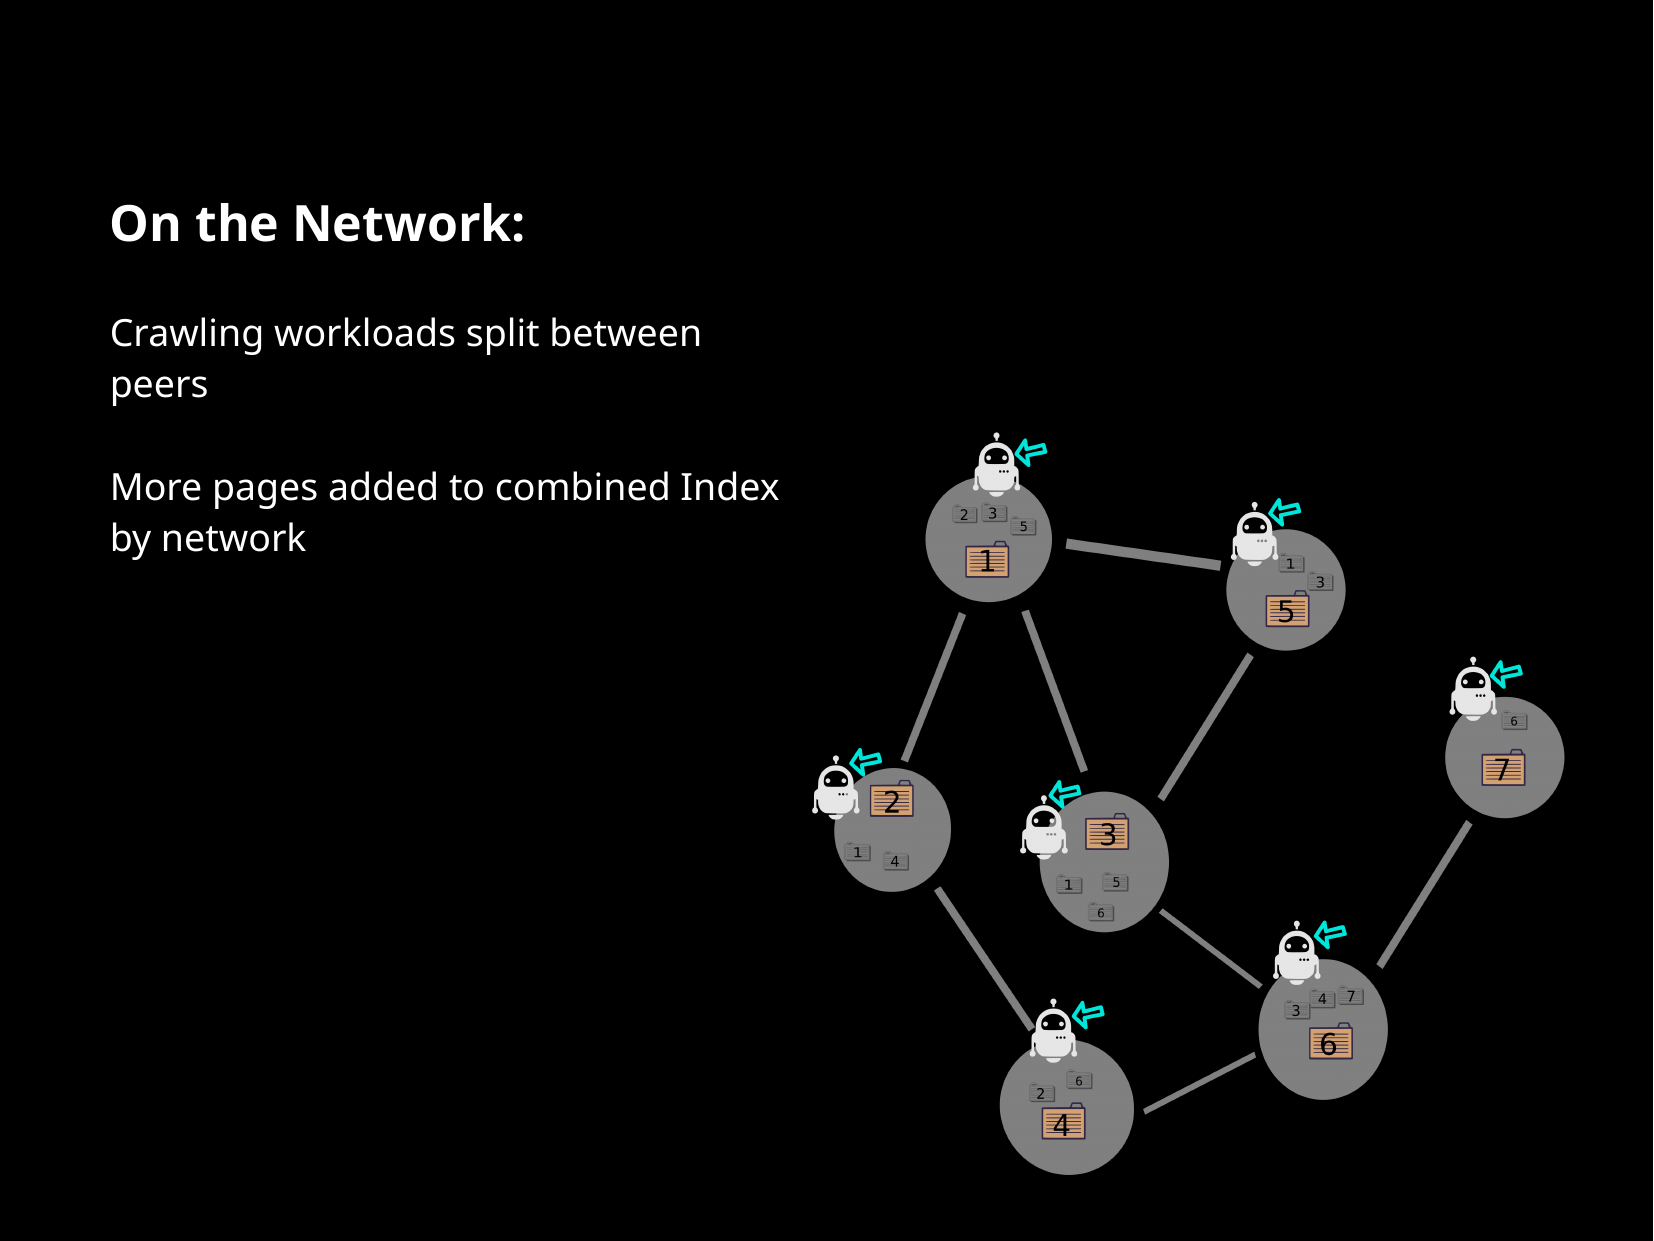

On the Network:
Crawling workloads split between peers
More pages added to combined Index by network